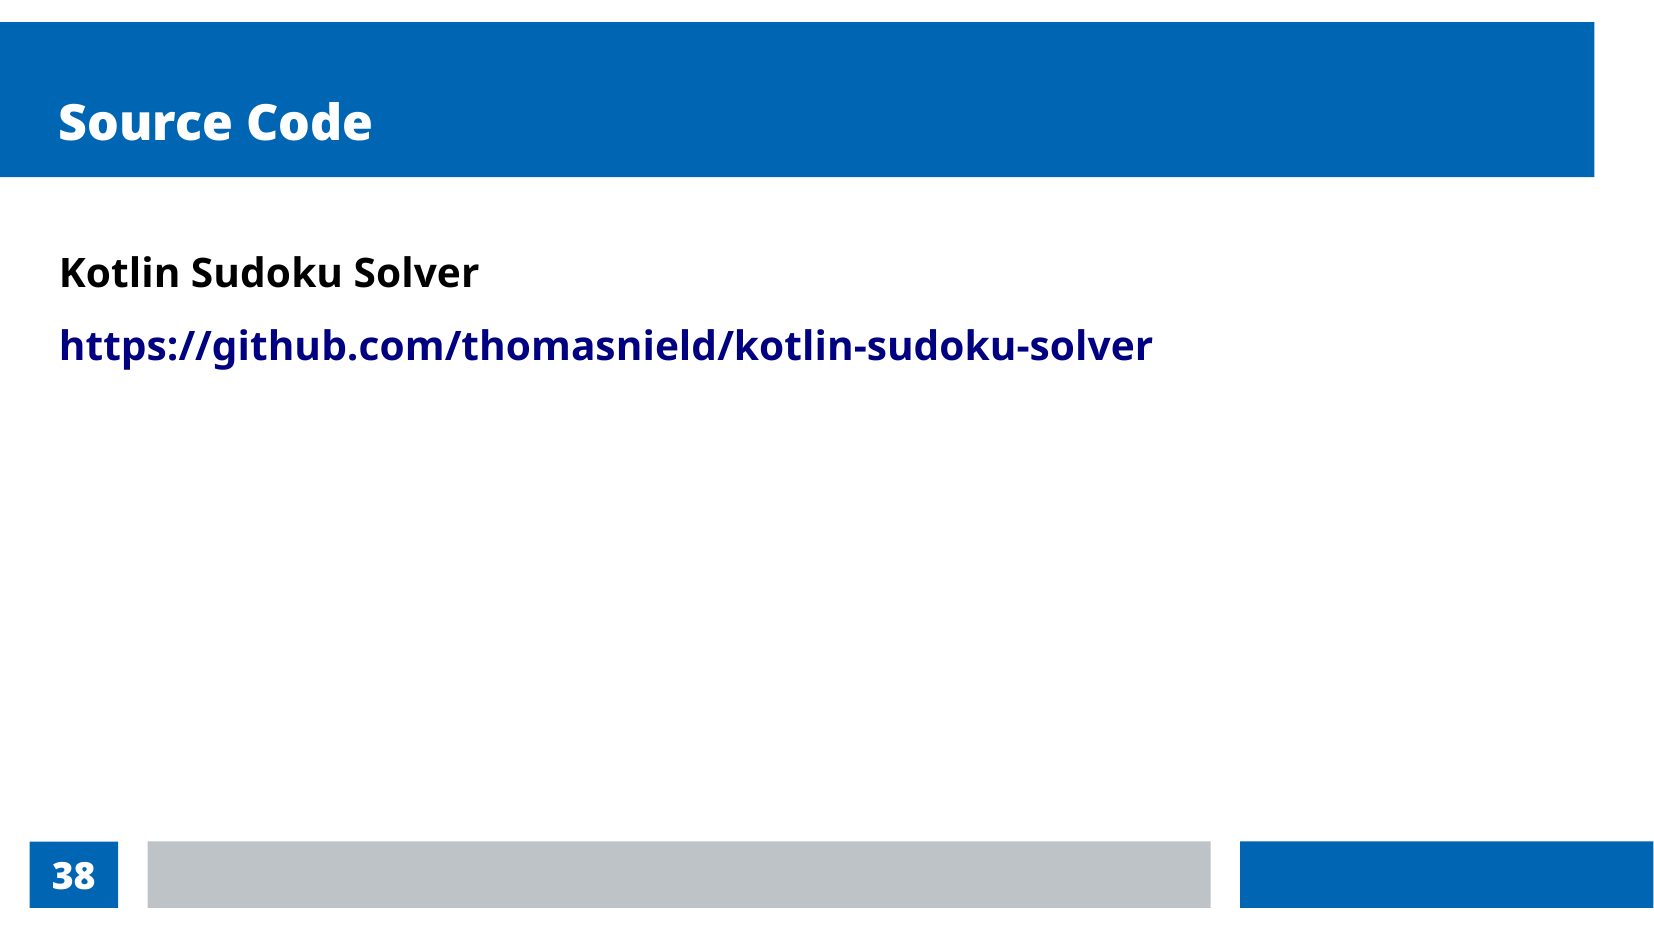

# Source Code
Kotlin Sudoku Solver
https://github.com/thomasnield/kotlin-sudoku-solver
38